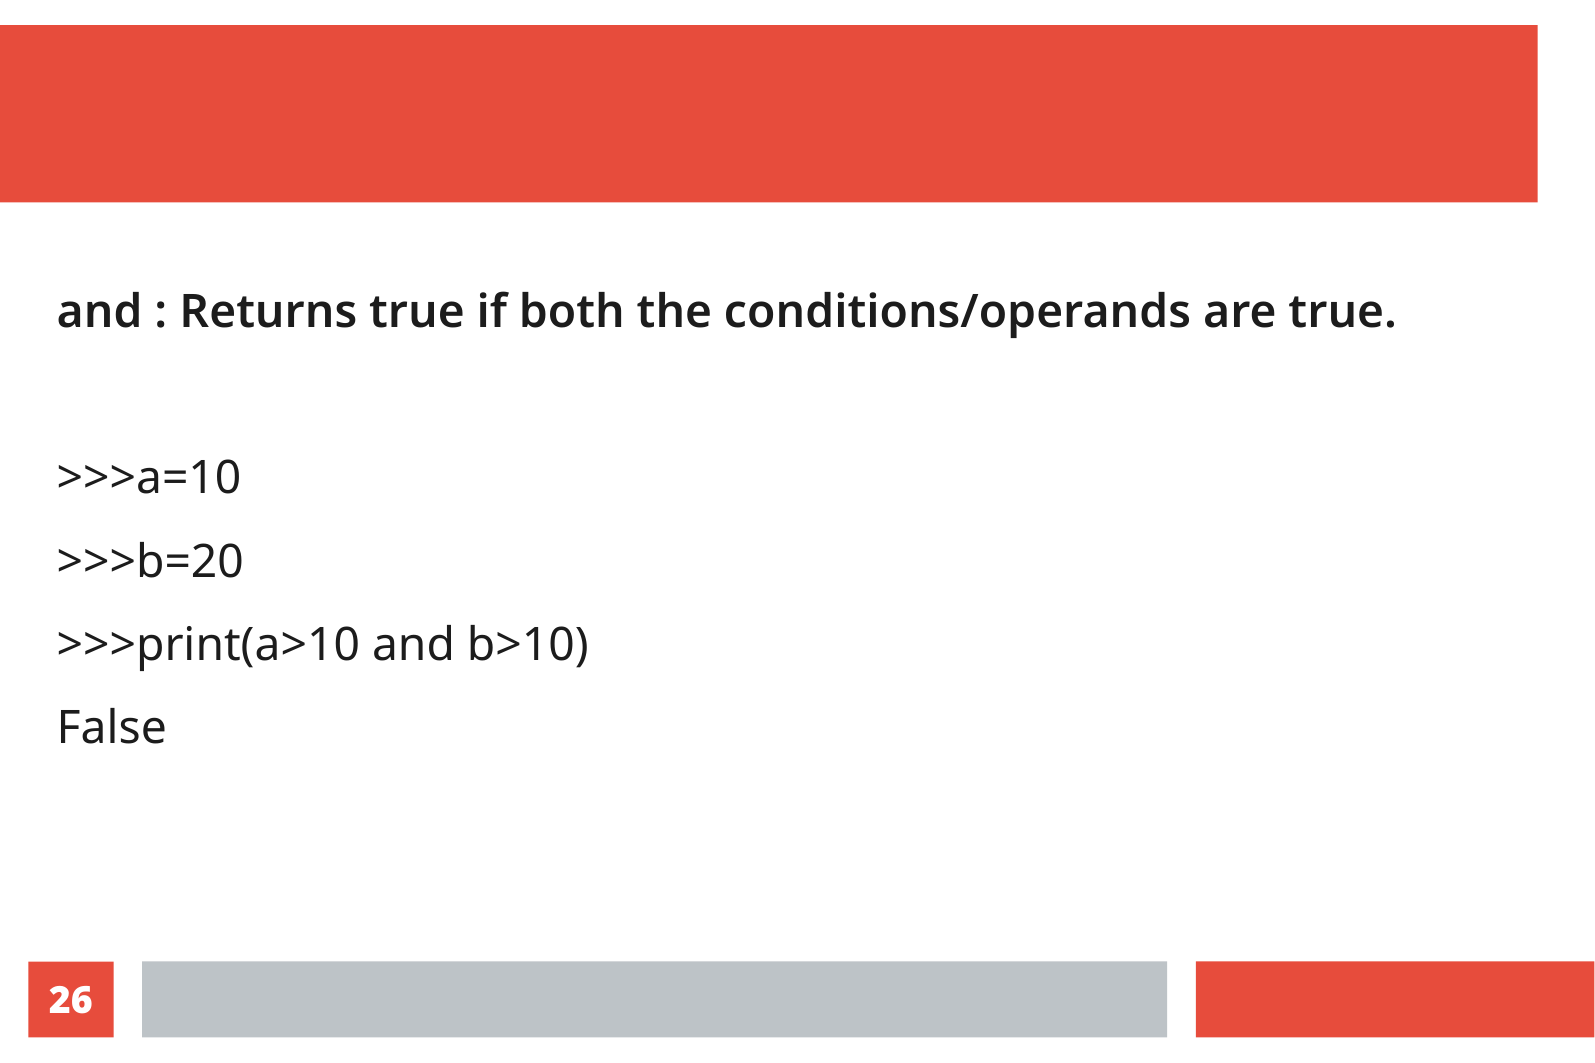

# and : Returns true if both the conditions/operands are true.
>>>a=10
>>>b=20
>>>print(a>10 and b>10)
False
26